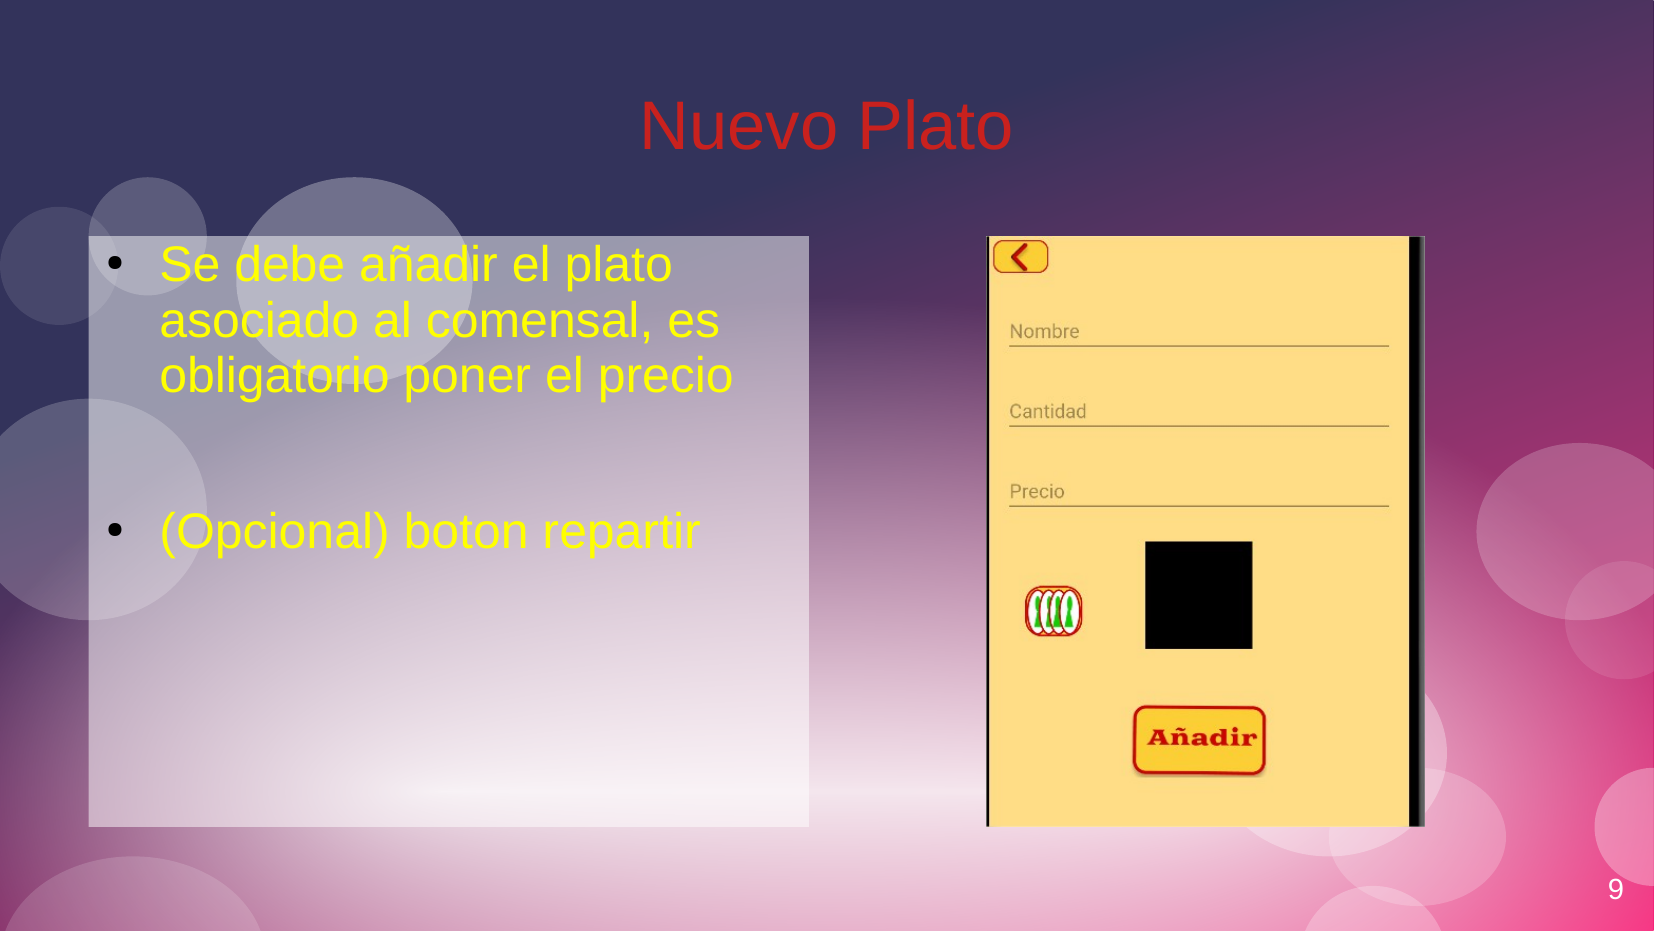

# Nuevo Plato
Se debe añadir el plato asociado al comensal, es obligatorio poner el precio
(Opcional) boton repartir